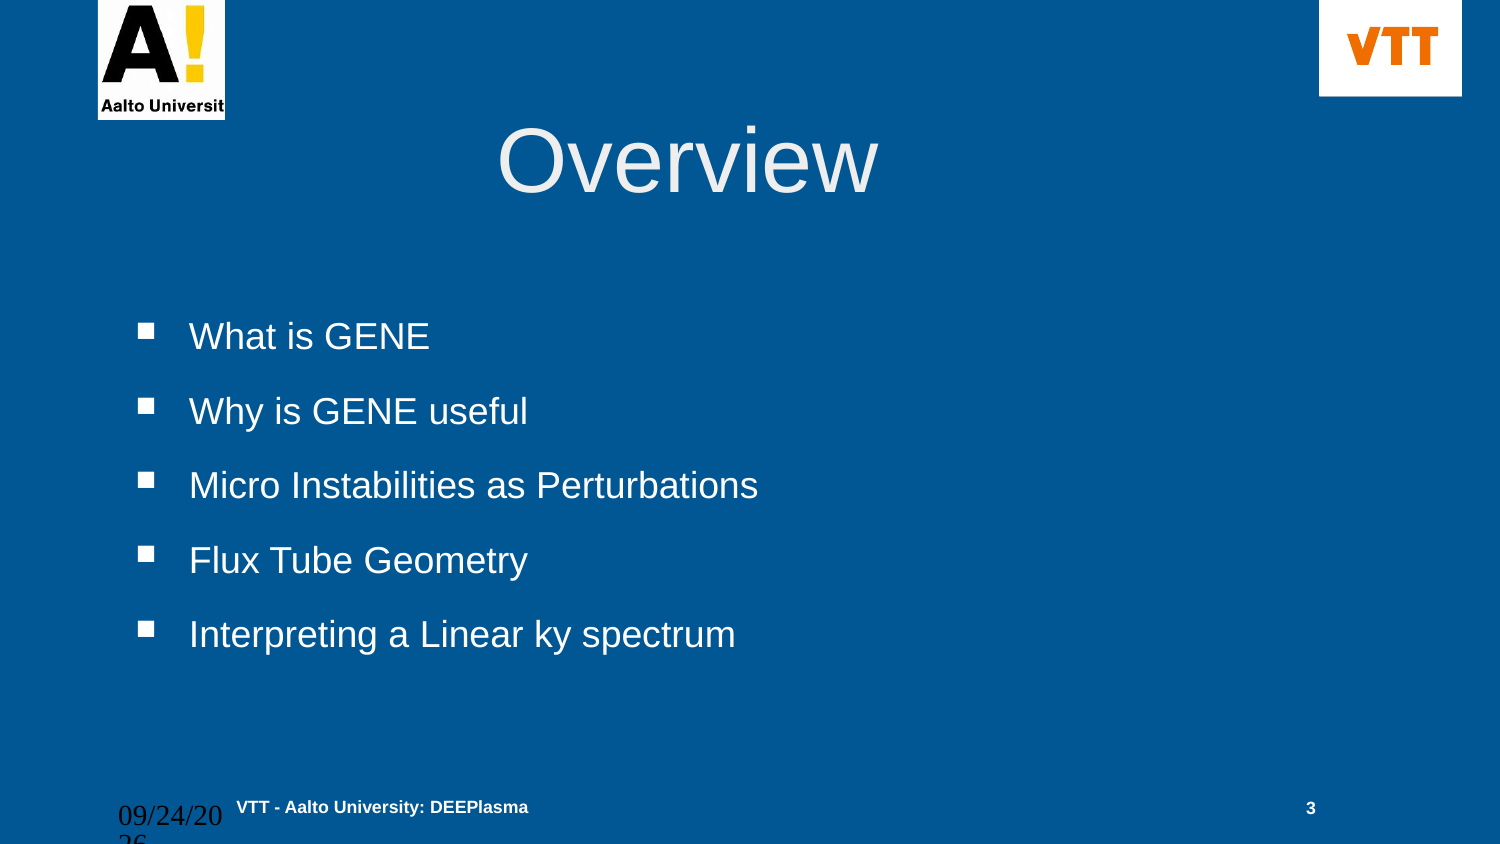

# Overview
What is GENE
Why is GENE useful
Micro Instabilities as Perturbations
Flux Tube Geometry
Interpreting a Linear ky spectrum
VTT - Aalto University: DEEPlasma
3